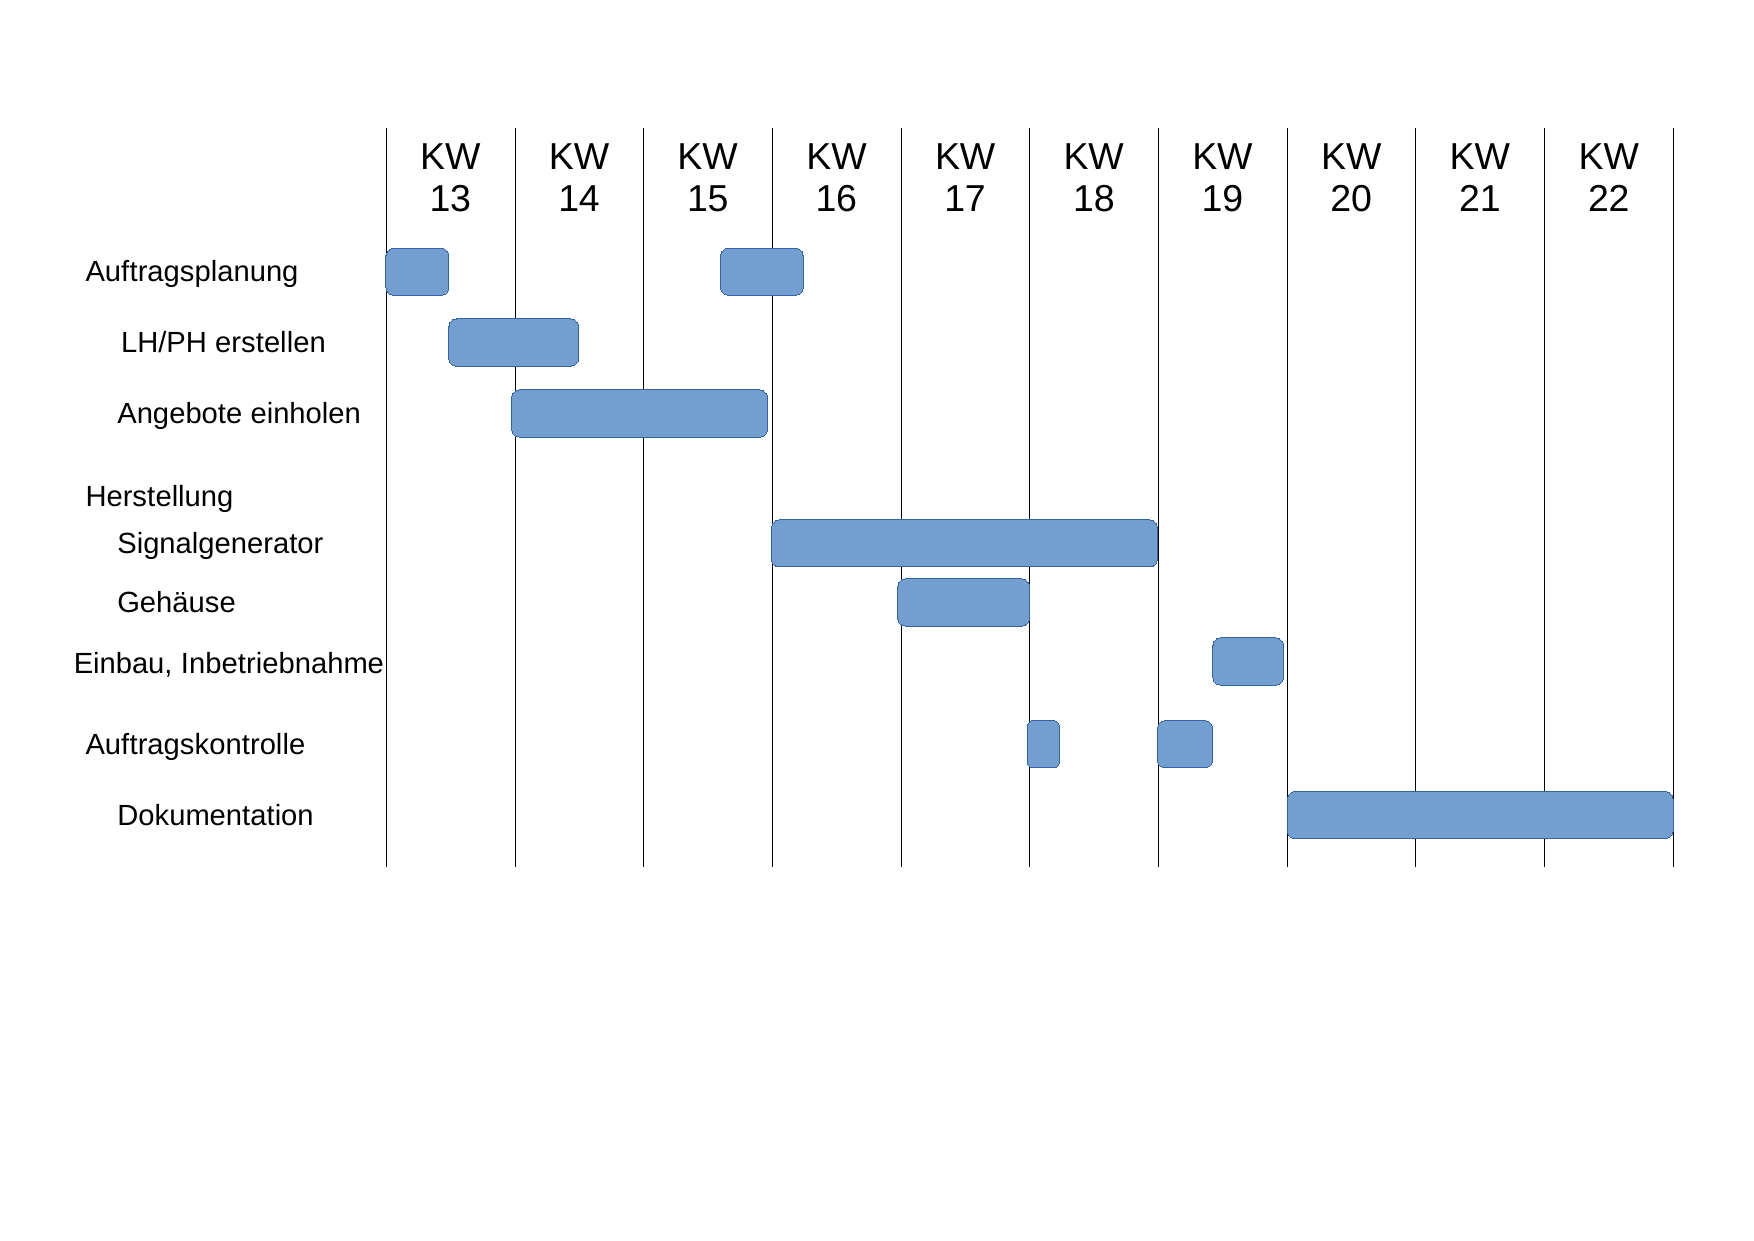

| KW 13 | KW 14 | KW 15 | KW 16 | KW 17 | KW 18 | KW 19 | KW 20 | KW 21 | KW 22 |
| --- | --- | --- | --- | --- | --- | --- | --- | --- | --- |
Auftragsplanung
LH/PH erstellen
Angebote einholen
Herstellung
Signalgenerator
Gehäuse
Einbau, Inbetriebnahme
Auftragskontrolle
Dokumentation